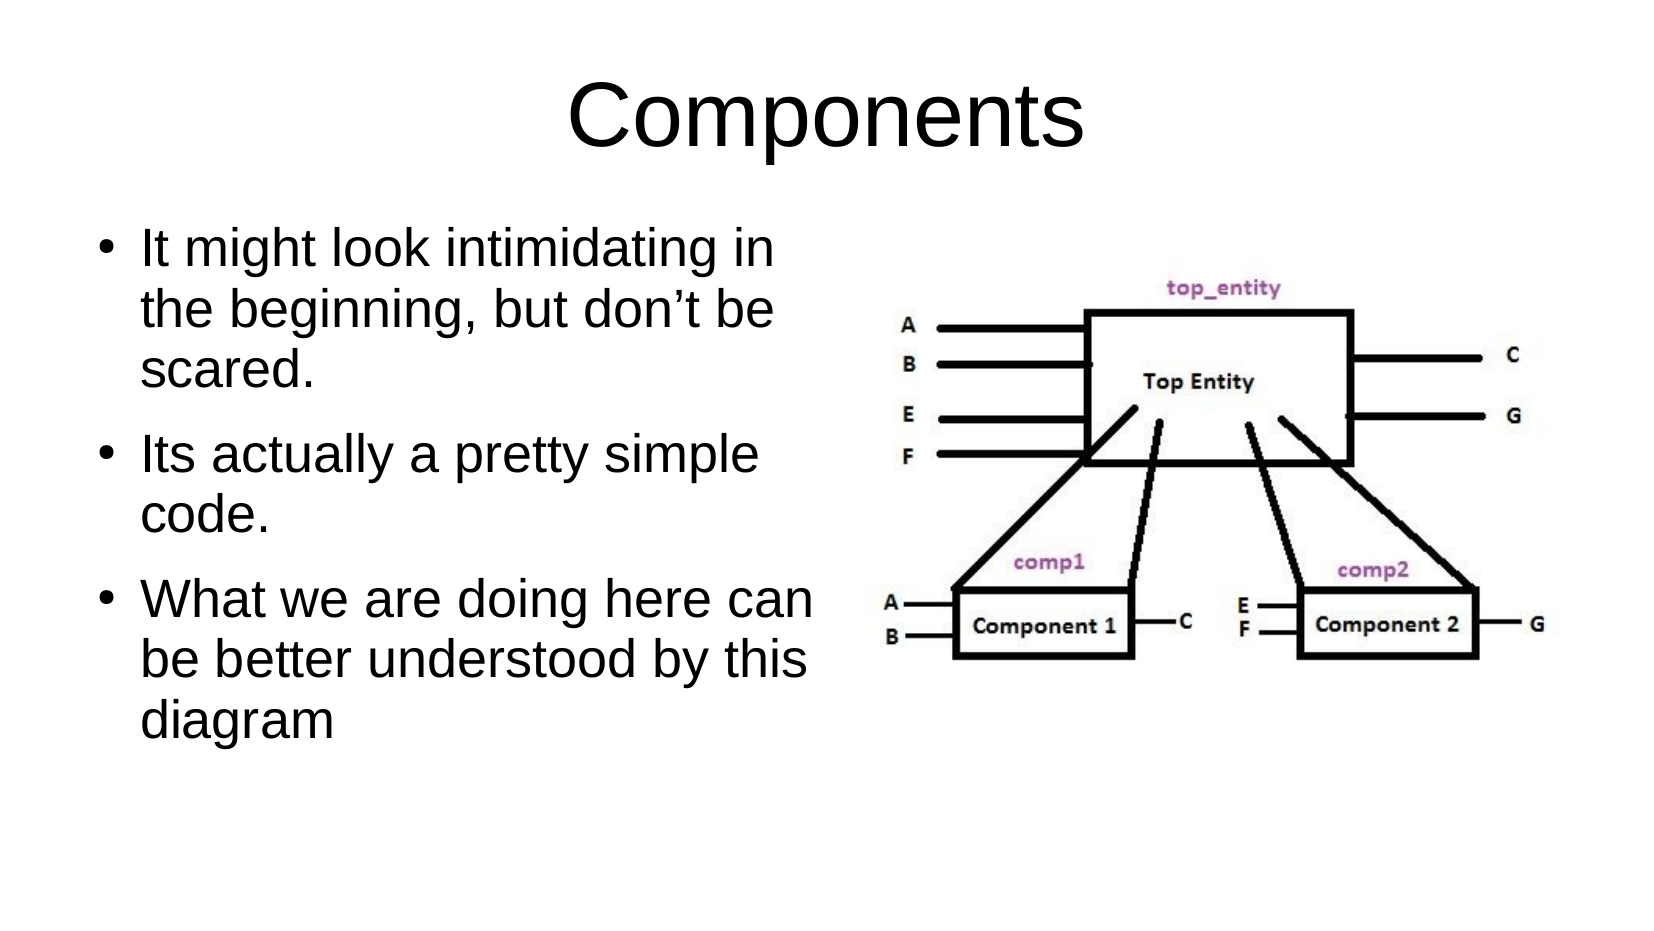

# Components
It might look intimidating in the beginning, but don’t be scared.
Its actually a pretty simple code.
What we are doing here can be better understood by this diagram